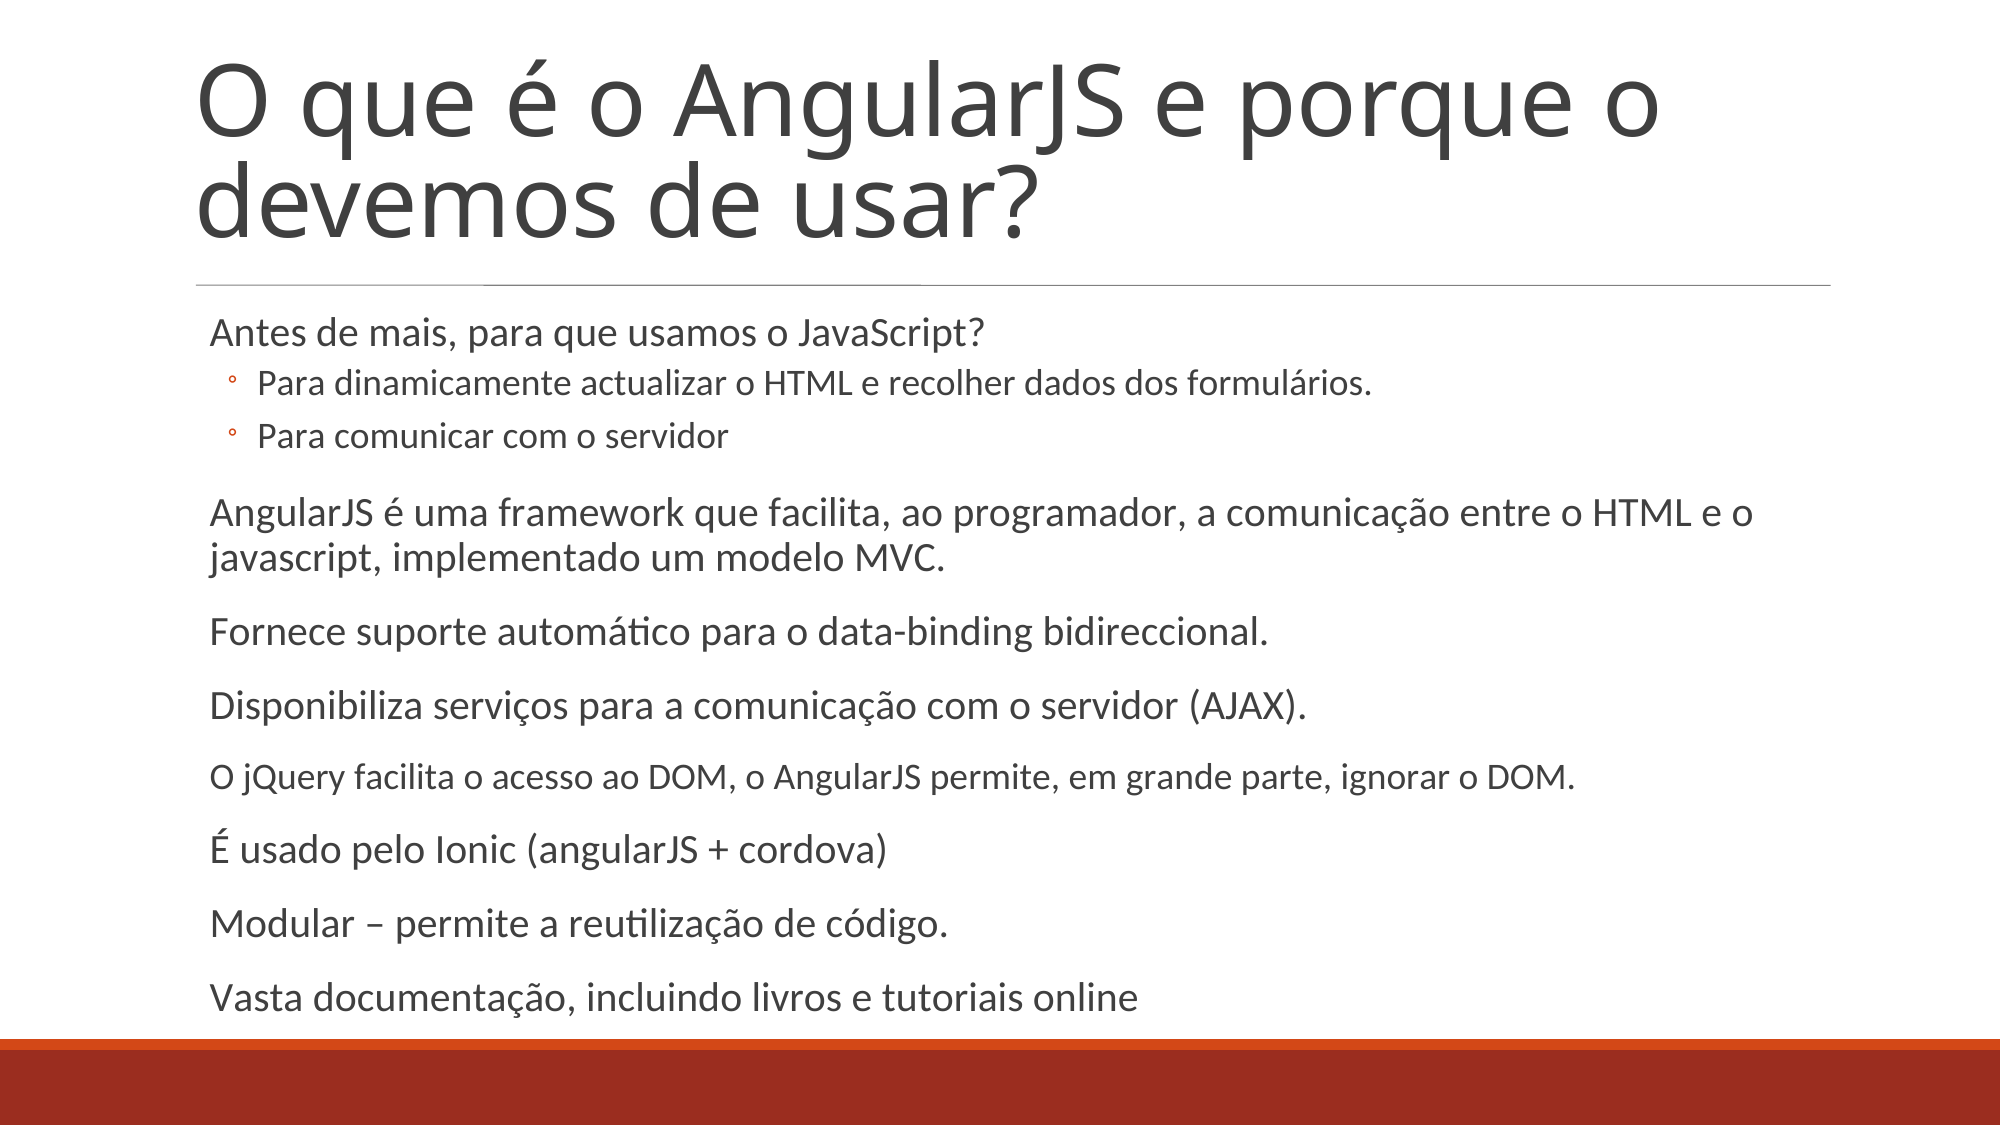

# O que é o AngularJS e porque o devemos de usar?
Antes de mais, para que usamos o JavaScript?
Para dinamicamente actualizar o HTML e recolher dados dos formulários.
Para comunicar com o servidor
AngularJS é uma framework que facilita, ao programador, a comunicação entre o HTML e o javascript, implementado um modelo MVC.
Fornece suporte automático para o data-binding bidireccional.
Disponibiliza serviços para a comunicação com o servidor (AJAX).
O jQuery facilita o acesso ao DOM, o AngularJS permite, em grande parte, ignorar o DOM.
É usado pelo Ionic (angularJS + cordova)
Modular – permite a reutilização de código.
Vasta documentação, incluindo livros e tutoriais online